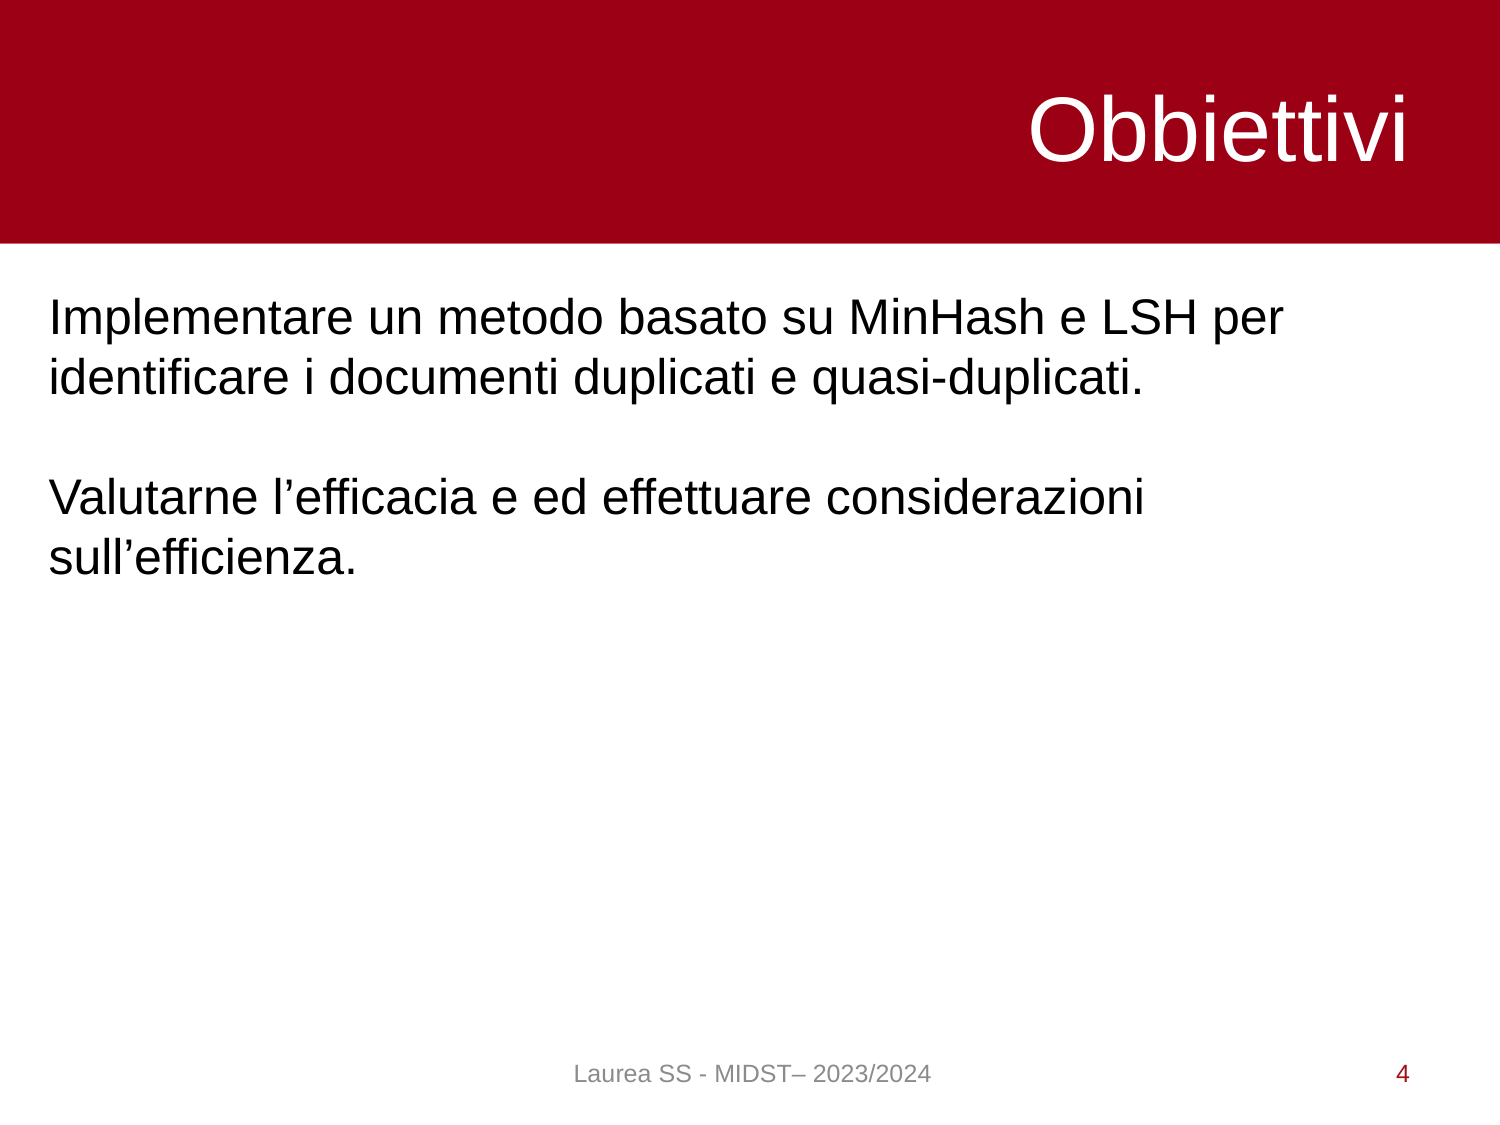

# Obbiettivi
Implementare un metodo basato su MinHash e LSH per identificare i documenti duplicati e quasi-duplicati.
Valutarne l’efficacia e ed effettuare considerazioni sull’efficienza.
Laurea SS - MIDST– 2023/2024
4